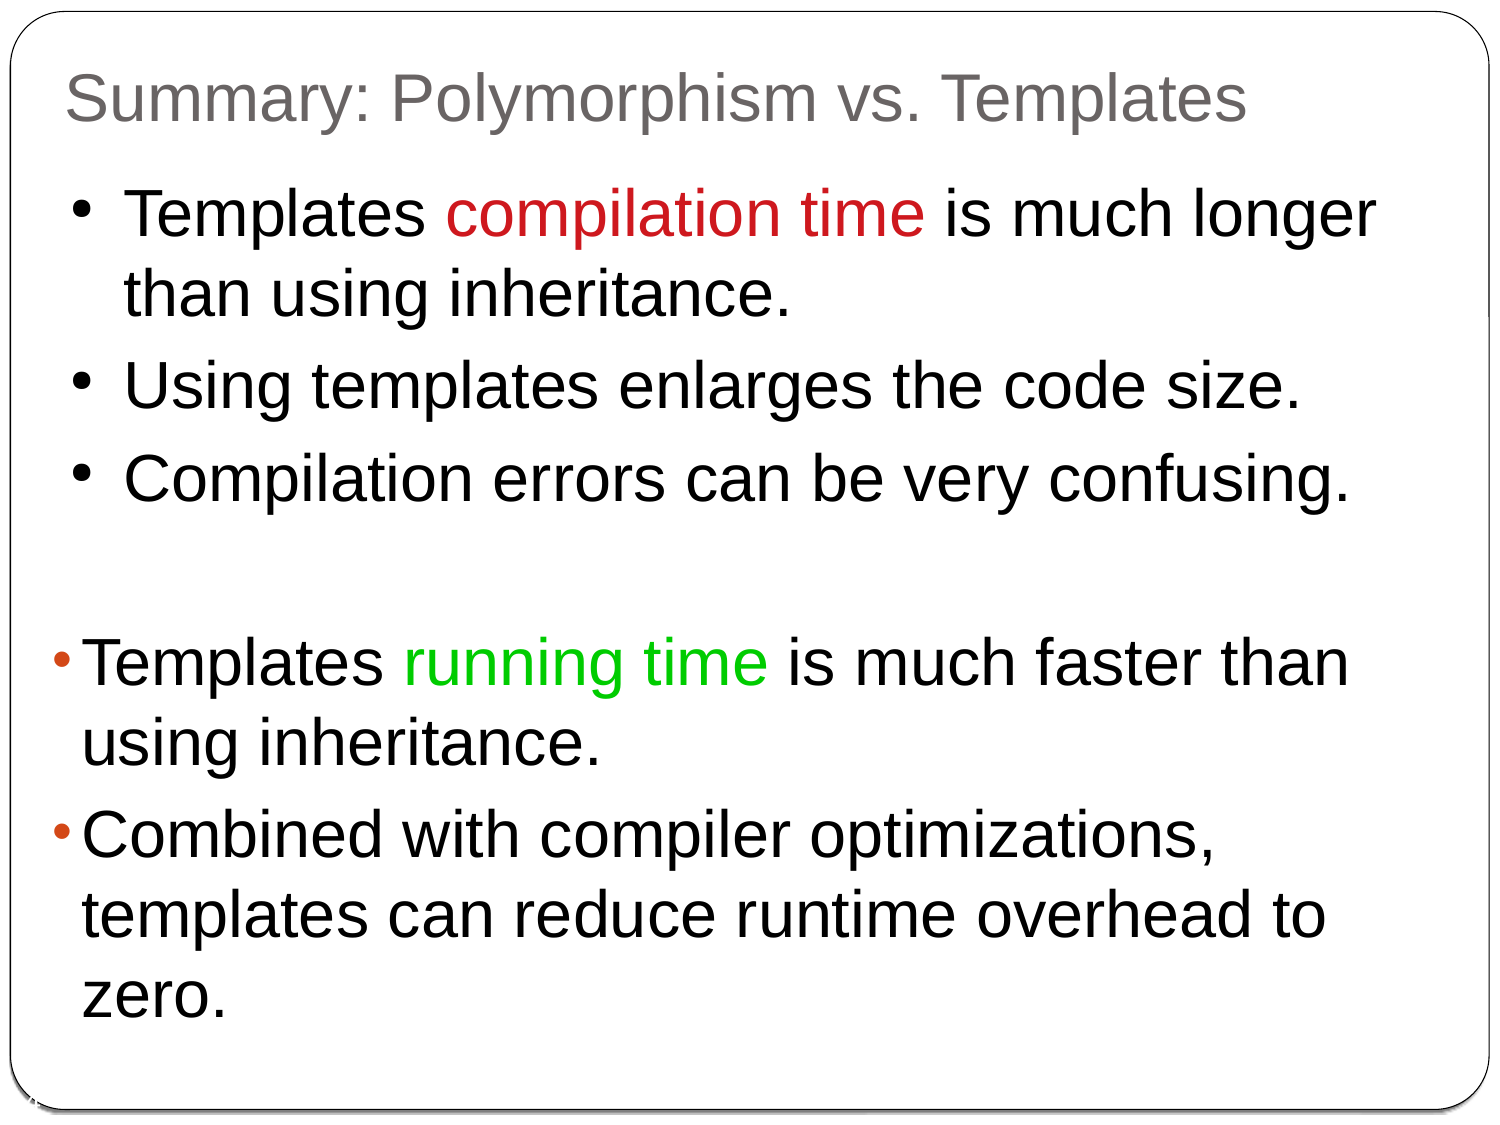

# Summary: Polymorphism vs. Templates
Templates compilation time is much longer than using inheritance.
Using templates enlarges the code size.
Compilation errors can be very confusing.
Templates running time is much faster than using inheritance.
Combined with compiler optimizations, templates can reduce runtime overhead to zero.